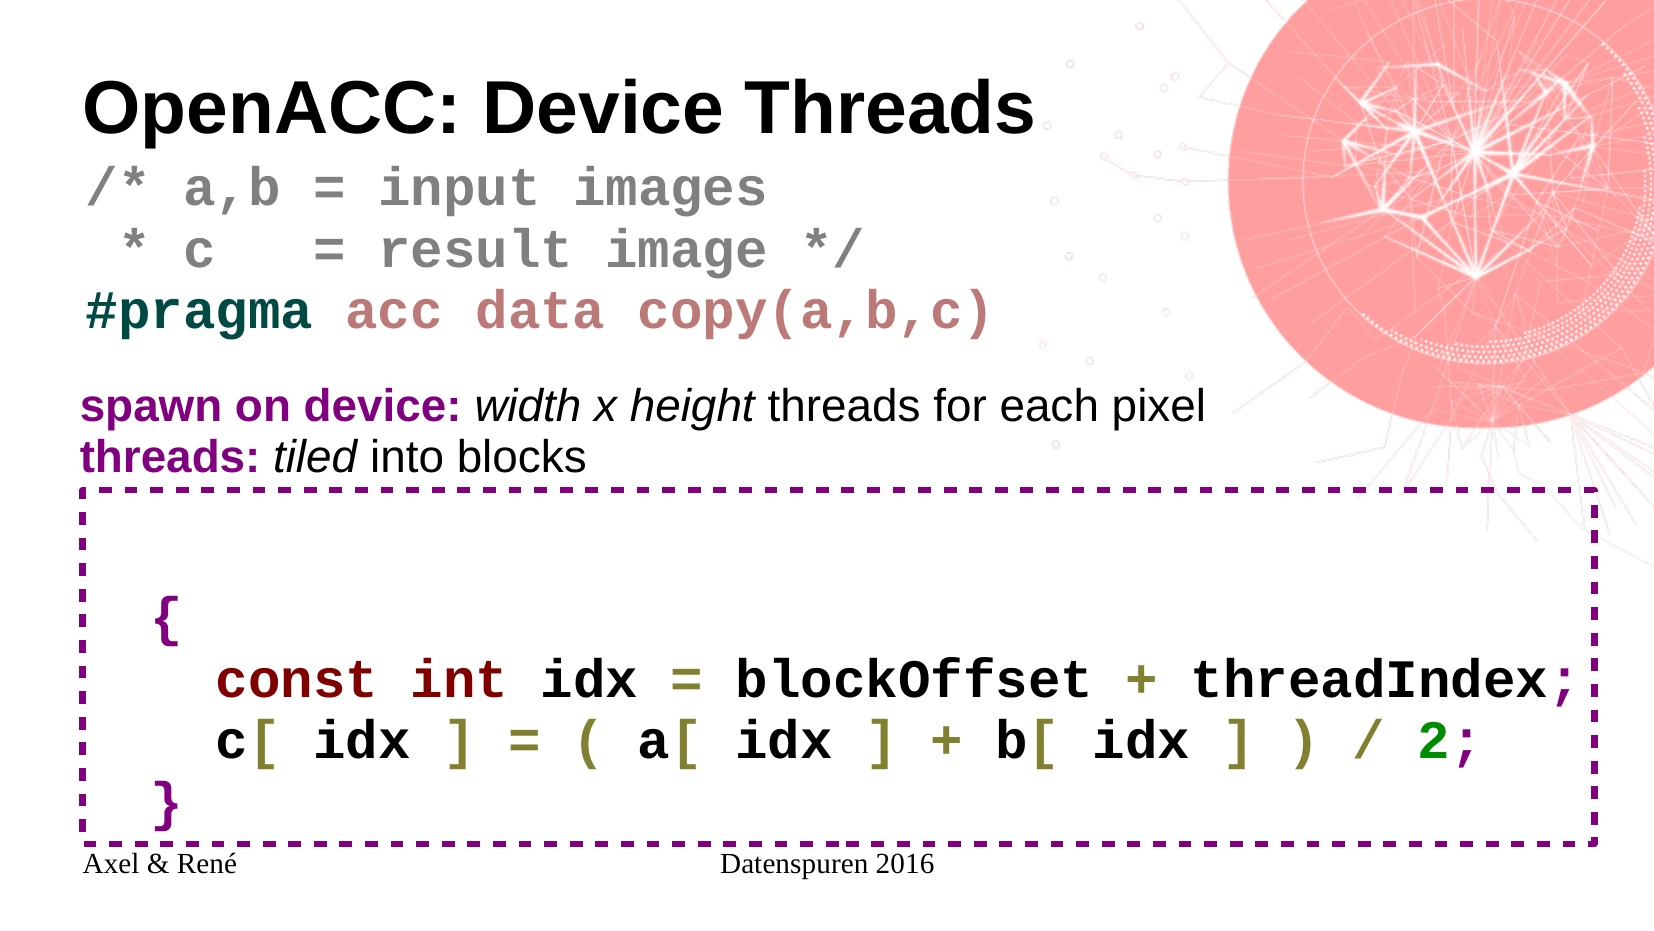

# OpenACC: Device Threads
/* a,b = input images
 * c = result image */
#pragma acc data copy(a,b,c)
 {
 const int idx = blockOffset + threadIndex;
 c[ idx ] = ( a[ idx ] + b[ idx ] ) / 2;
 }
spawn on device: width x height threads for each pixel
threads: tiled into blocks